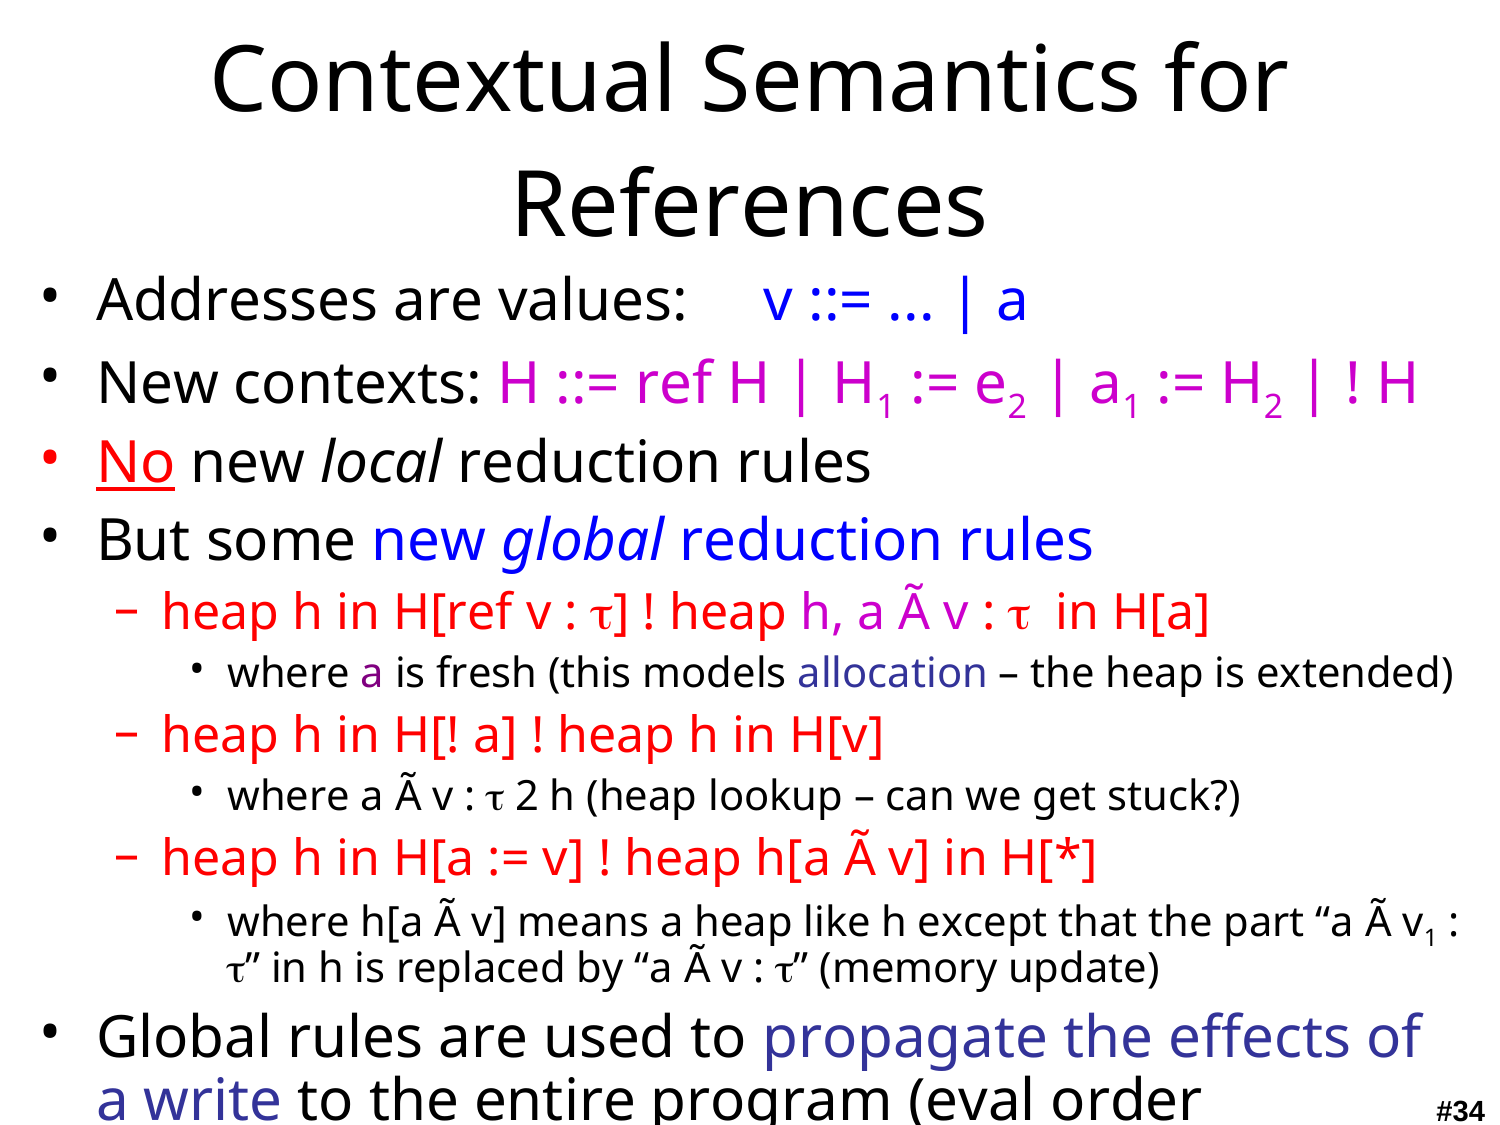

# Contextual Semantics for References
Addresses are values: v ::= ... | a
New contexts: H ::= ref H | H1 := e2 | a1 := H2 | ! H
No new local reduction rules
But some new global reduction rules
heap h in H[ref v : ] ! heap h, a Ã v : in H[a]
where a is fresh (this models allocation – the heap is extended)
heap h in H[! a] ! heap h in H[v]
where a Ã v :  2 h (heap lookup – can we get stuck?)
heap h in H[a := v] ! heap h[a Ã v] in H[*]
where h[a Ã v] means a heap like h except that the part “a Ã v1 : ” in h is replaced by “a Ã v : ” (memory update)
Global rules are used to propagate the effects of a write to the entire program (eval order matters!)
34